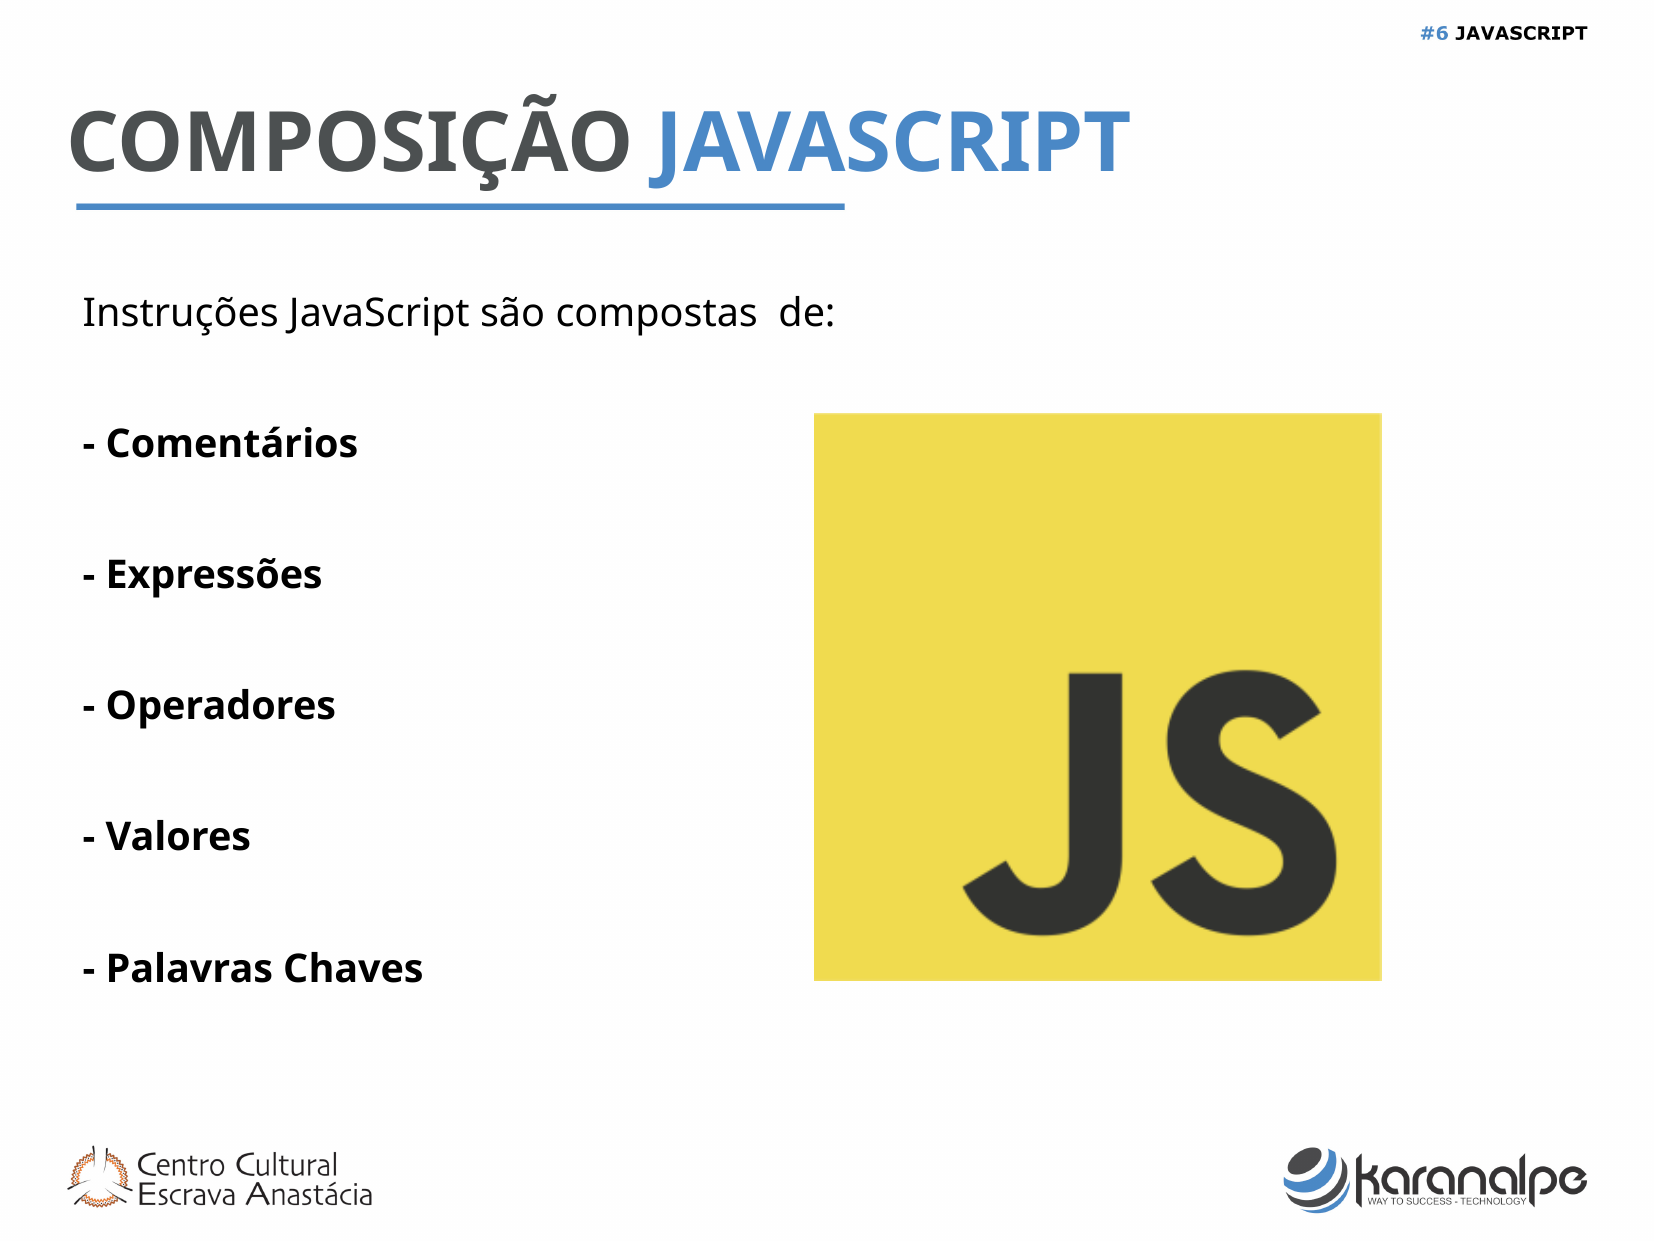

COMPOSIÇÃO JAVASCRIPT
# Instruções JavaScript são compostas de:
- Comentários
- Expressões
- Operadores
- Valores
- Palavras Chaves